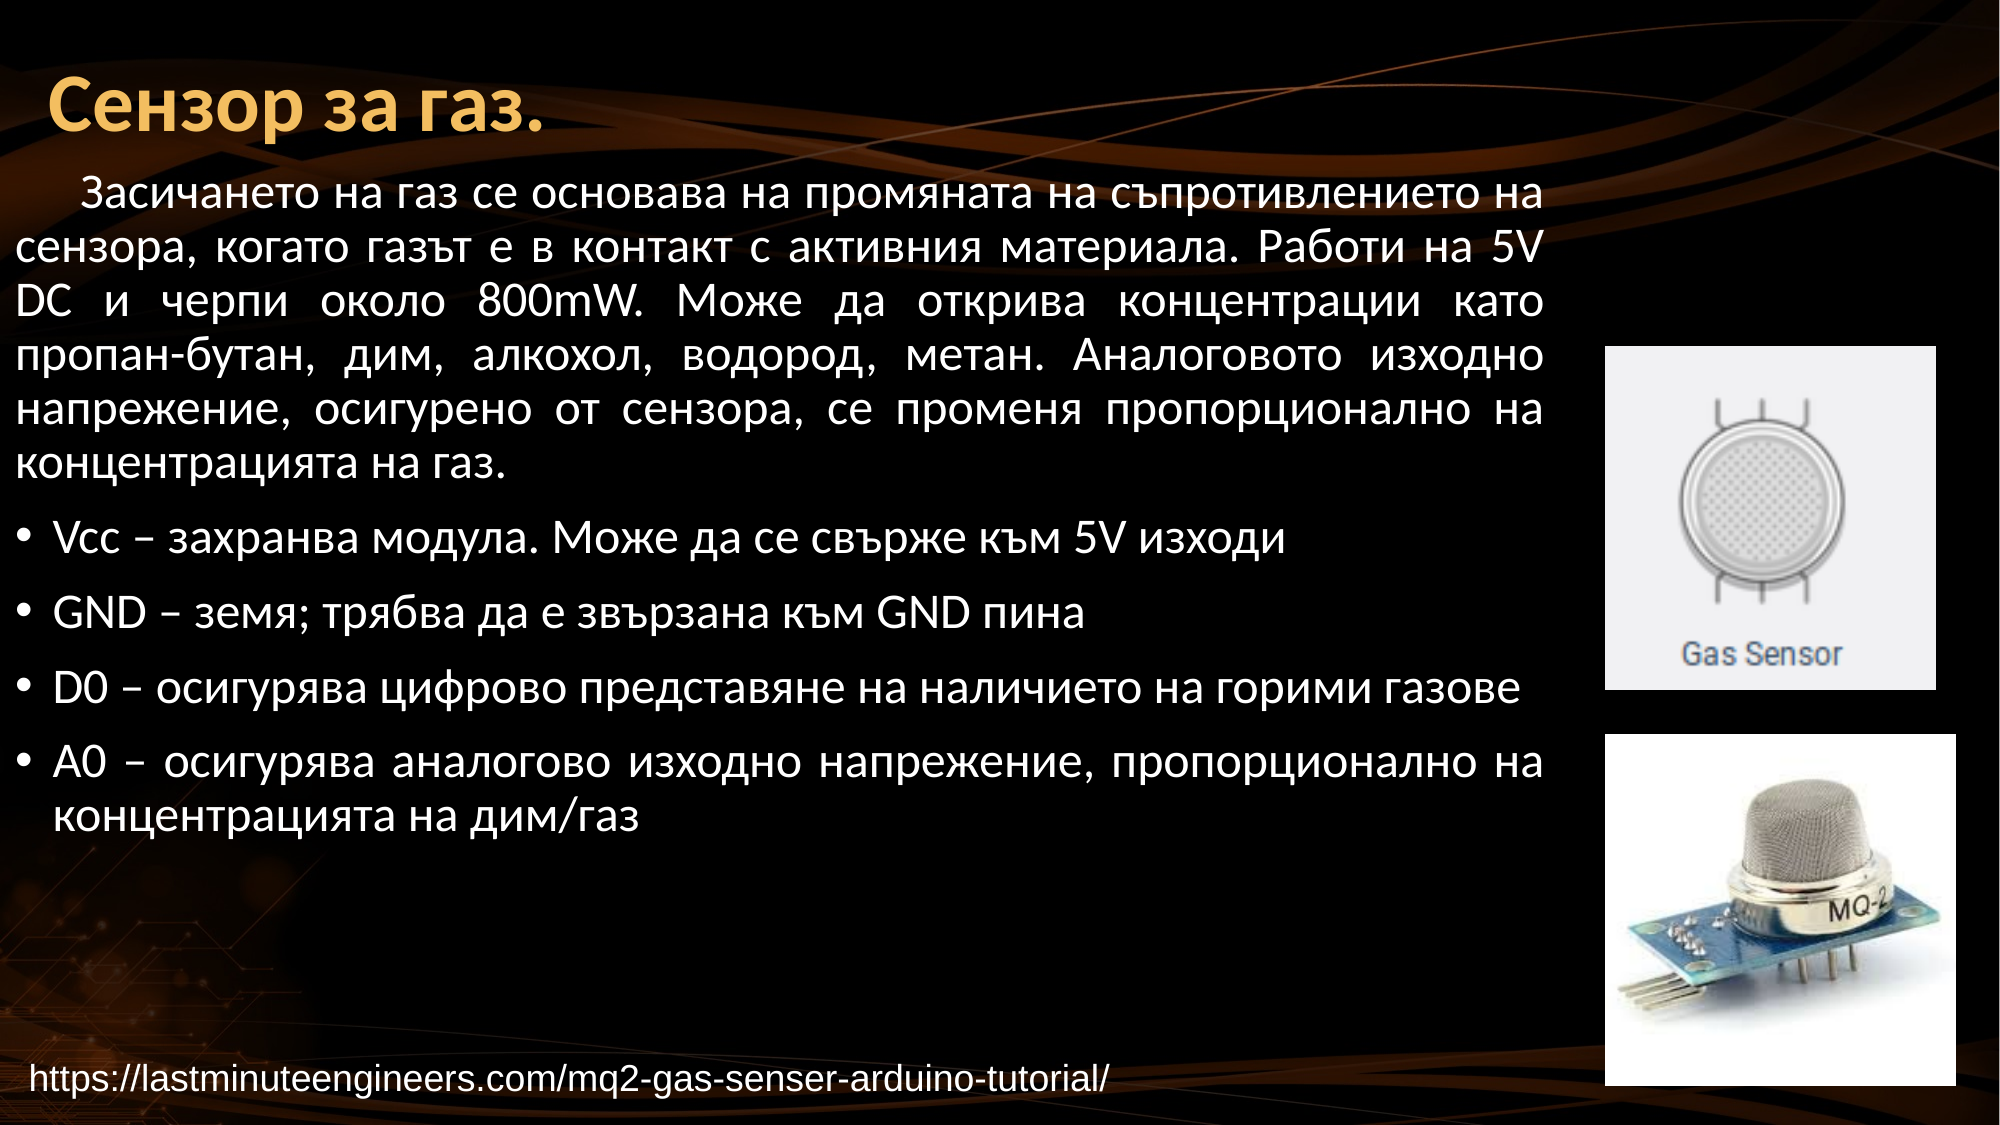

Сензор за газ.
 Засичането на газ се основава на промяната на съпротивлението на сензора, когато газът е в контакт с активния материала. Работи на 5V DC и черпи около 800mW. Може да открива концентрации като пропан-бутан, дим, алкохол, водород, метан. Аналоговото изходно напрежение, осигурено от сензора, се променя пропорционално на концентрацията на газ.
Vcc – захранва модула. Може да се свърже към 5V изходи
GND – земя; трябва да е звързана към GND пина
D0 – осигурява цифрово представяне на наличието на горими газове
A0 – осигурява аналогово изходно напрежение, пропорционално на концентрацията на дим/газ
https://lastminuteengineers.com/mq2-gas-senser-arduino-tutorial/